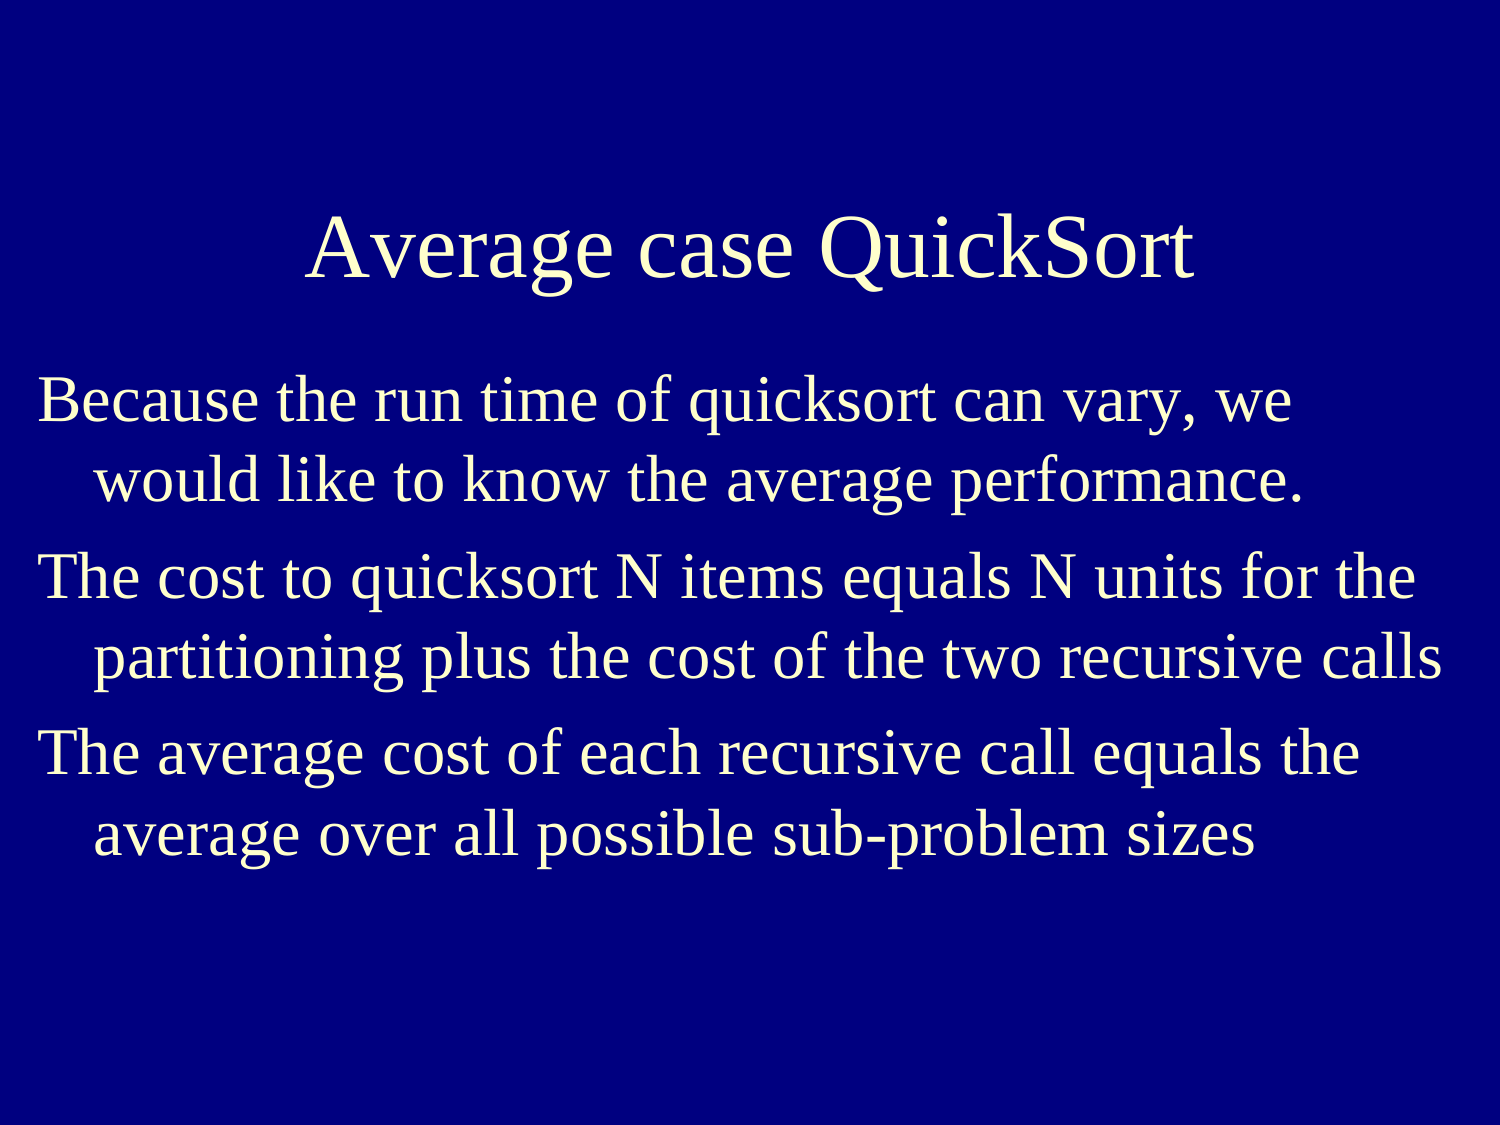

# Average case QuickSort
Because the run time of quicksort can vary, we would like to know the average performance.
The cost to quicksort N items equals N units for the partitioning plus the cost of the two recursive calls
The average cost of each recursive call equals the average over all possible sub-problem sizes